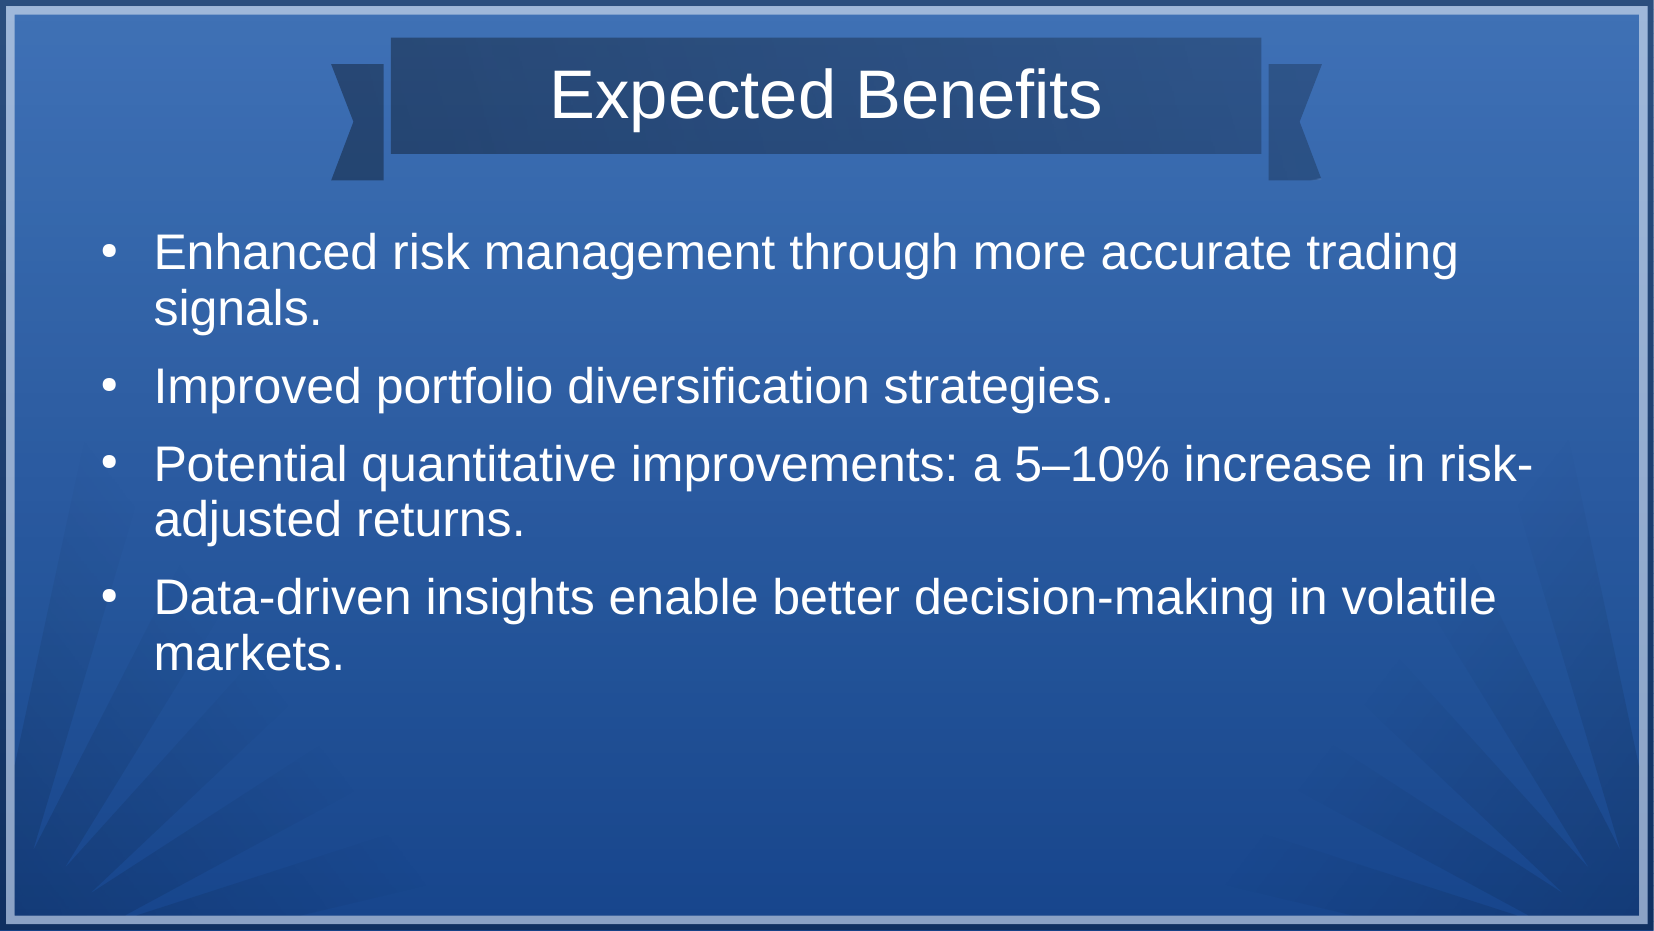

# Expected Benefits
Enhanced risk management through more accurate trading signals.
Improved portfolio diversification strategies.
Potential quantitative improvements: a 5–10% increase in risk-adjusted returns.
Data-driven insights enable better decision-making in volatile markets.